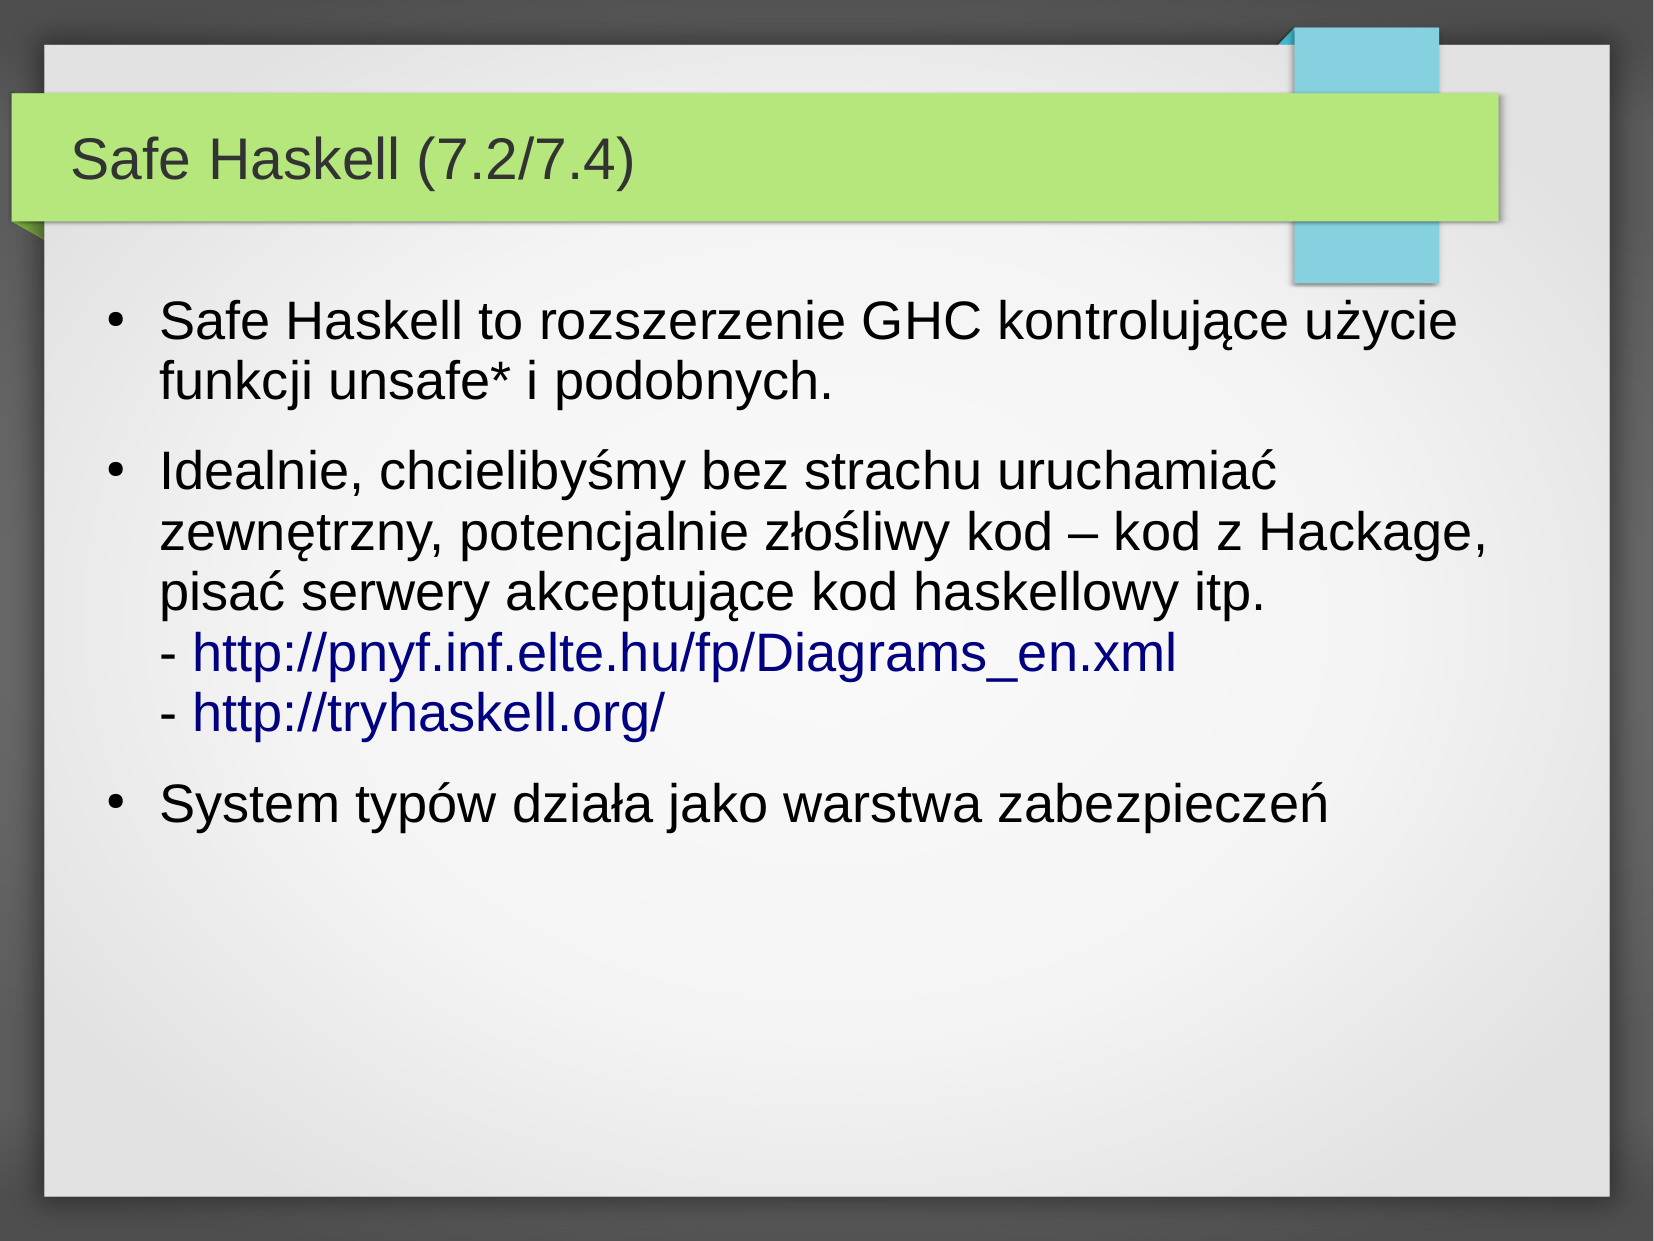

# Safe Haskell (7.2/7.4)
Safe Haskell to rozszerzenie GHC kontrolujące użycie funkcji unsafe* i podobnych.
Idealnie, chcielibyśmy bez strachu uruchamiać zewnętrzny, potencjalnie złośliwy kod – kod z Hackage, pisać serwery akceptujące kod haskellowy itp.
- http://pnyf.inf.elte.hu/fp/Diagrams_en.xml
- http://tryhaskell.org/
System typów działa jako warstwa zabezpieczeń